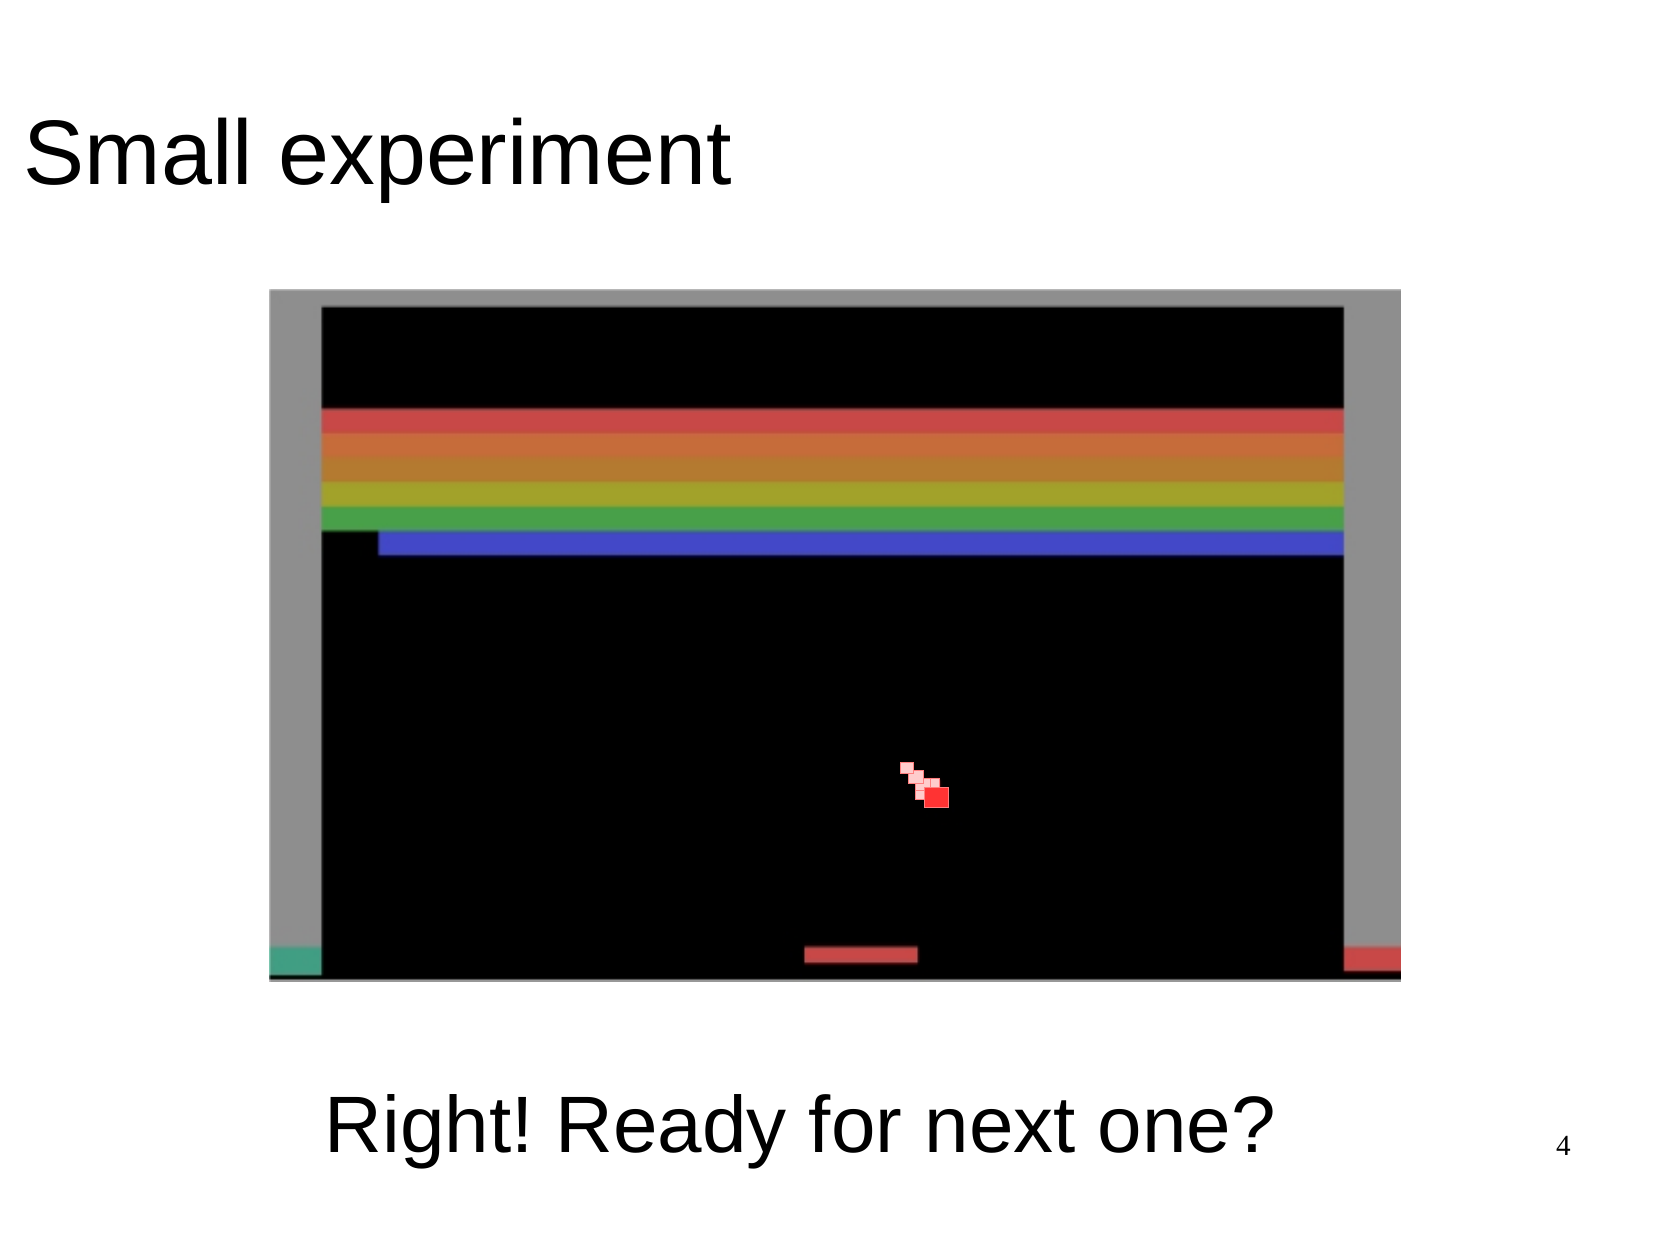

# Small experiment
Right! Ready for next one?
4